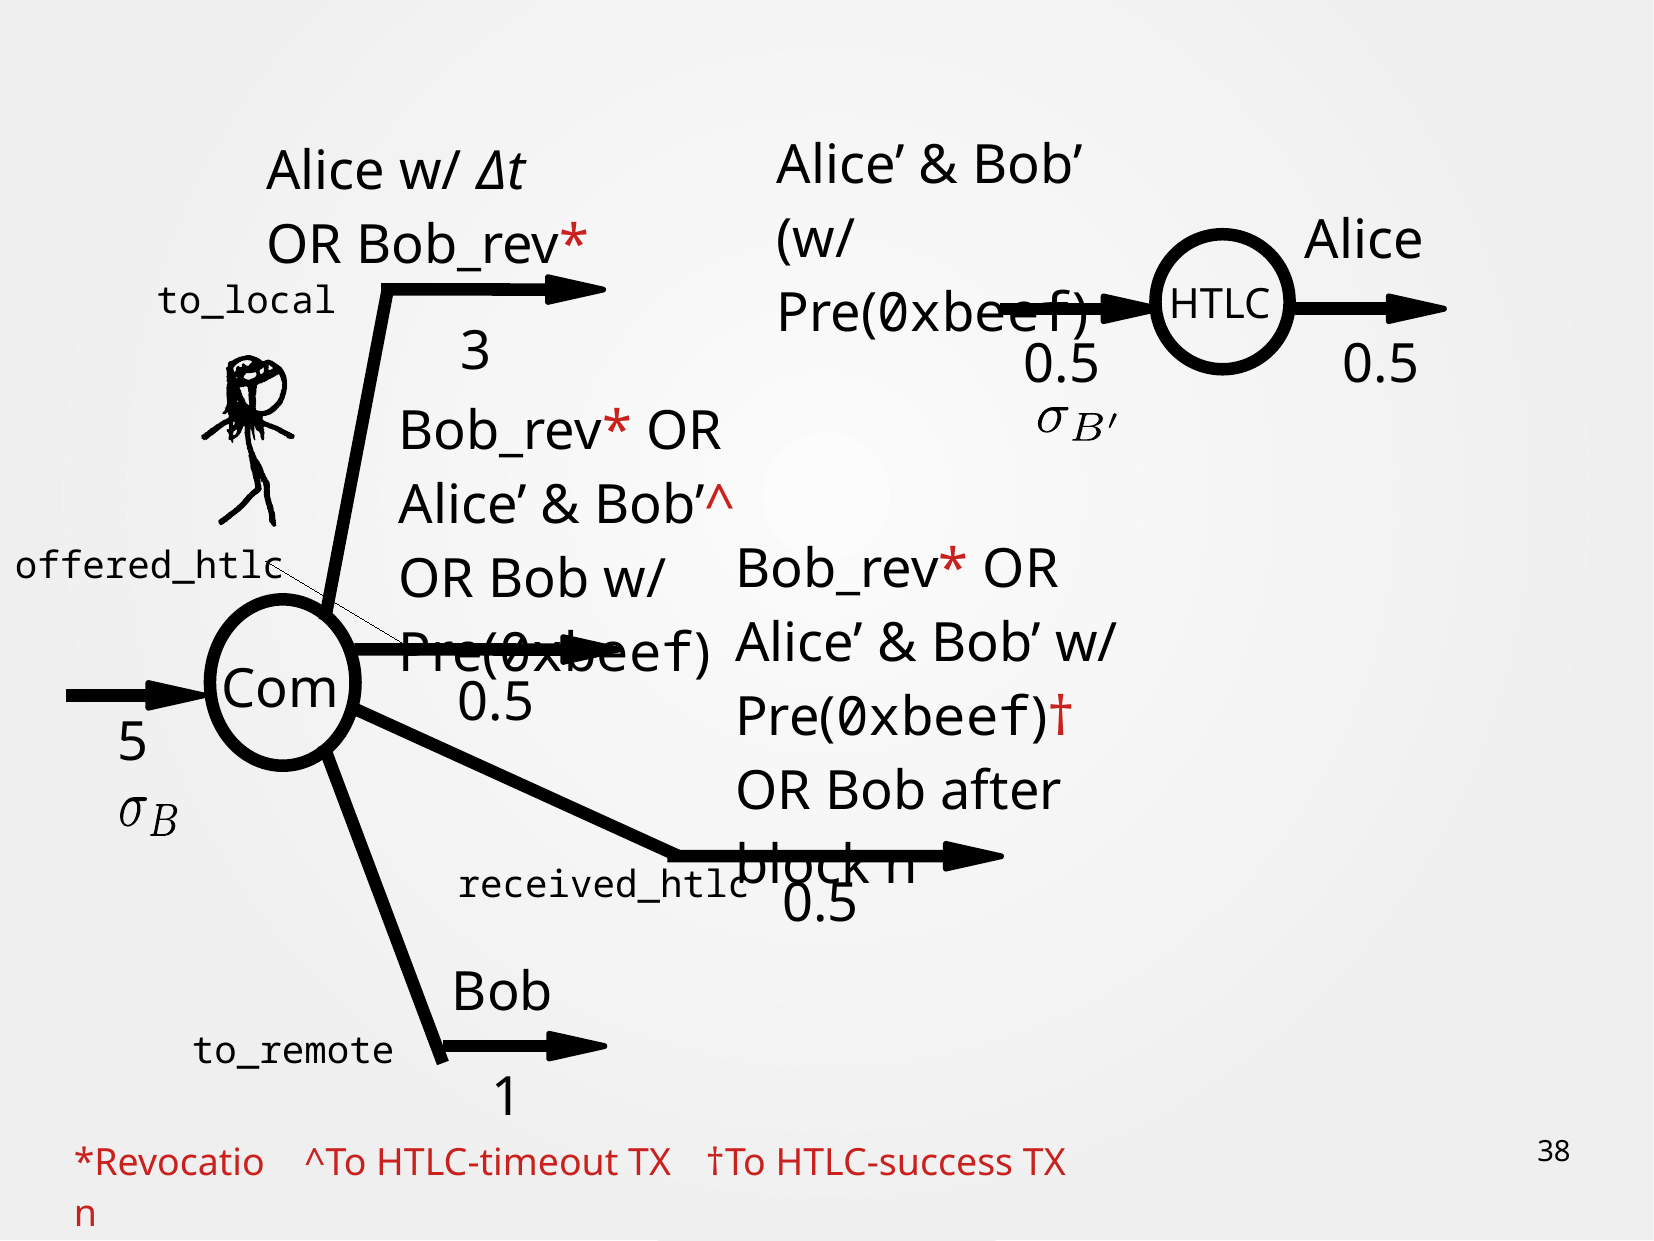

Alice’ & Bob’
(w/ Pre(0xbeef)
Alice w/ Δt
OR Bob_rev*
Alice
to_local
HTLC
3
0.5
0.5
Bob_rev* OR Alice’ & Bob’^ OR Bob w/ Pre(0xbeef)
Bob_rev* OR Alice’ & Bob’ w/ Pre(0xbeef)† OR Bob after block n
offered_htlc
Com
0.5
5
received_htlc
0.5
Bob
to_remote
1
*Revocation
^To HTLC-timeout TX
†To HTLC-success TX
38